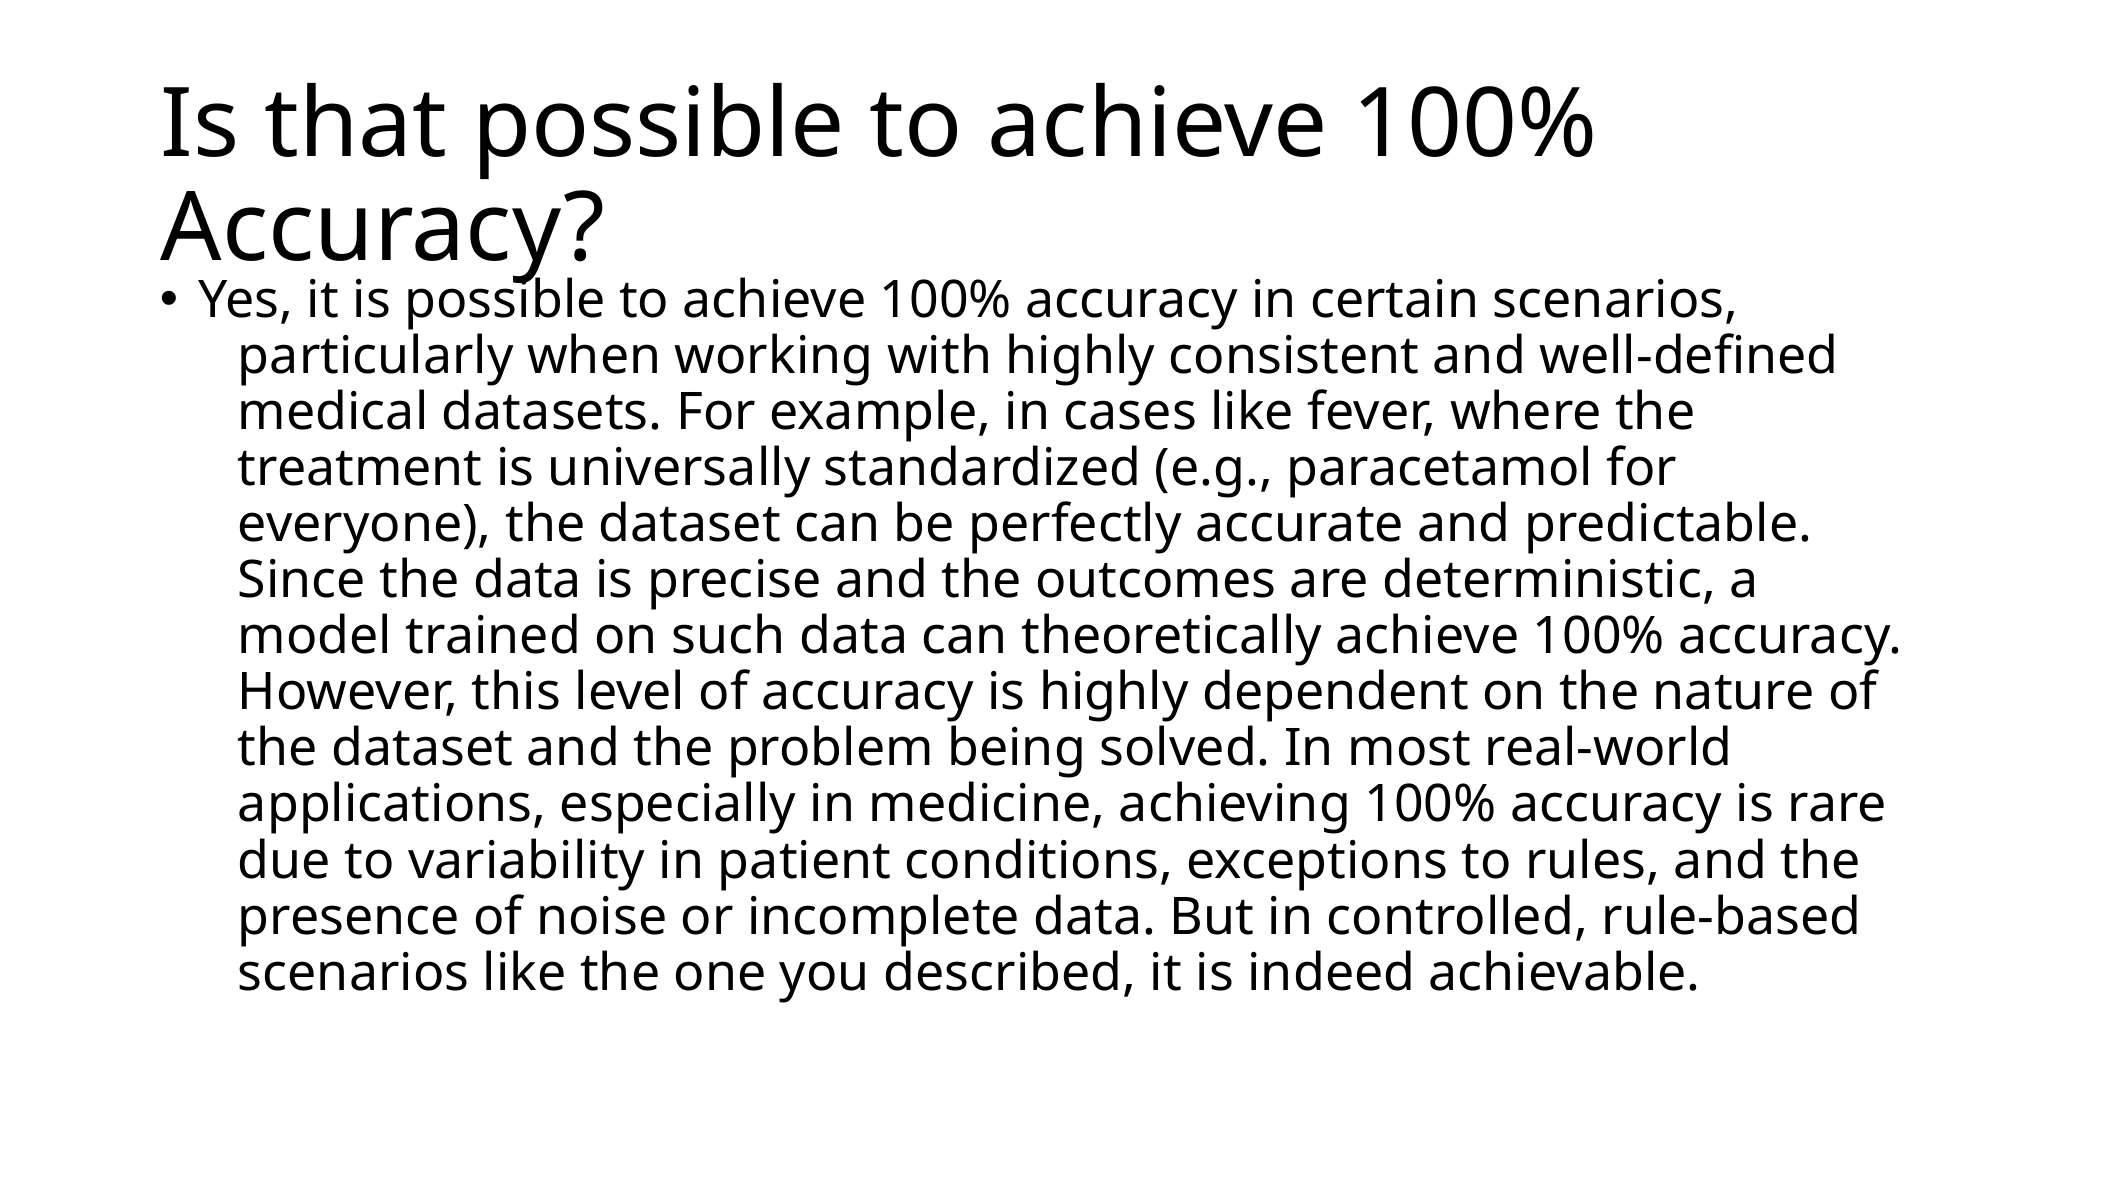

# Is that possible to achieve 100% Accuracy?
Yes, it is possible to achieve 100% accuracy in certain scenarios, particularly when working with highly consistent and well-defined medical datasets. For example, in cases like fever, where the treatment is universally standardized (e.g., paracetamol for everyone), the dataset can be perfectly accurate and predictable. Since the data is precise and the outcomes are deterministic, a model trained on such data can theoretically achieve 100% accuracy. However, this level of accuracy is highly dependent on the nature of the dataset and the problem being solved. In most real-world applications, especially in medicine, achieving 100% accuracy is rare due to variability in patient conditions, exceptions to rules, and the presence of noise or incomplete data. But in controlled, rule-based scenarios like the one you described, it is indeed achievable.